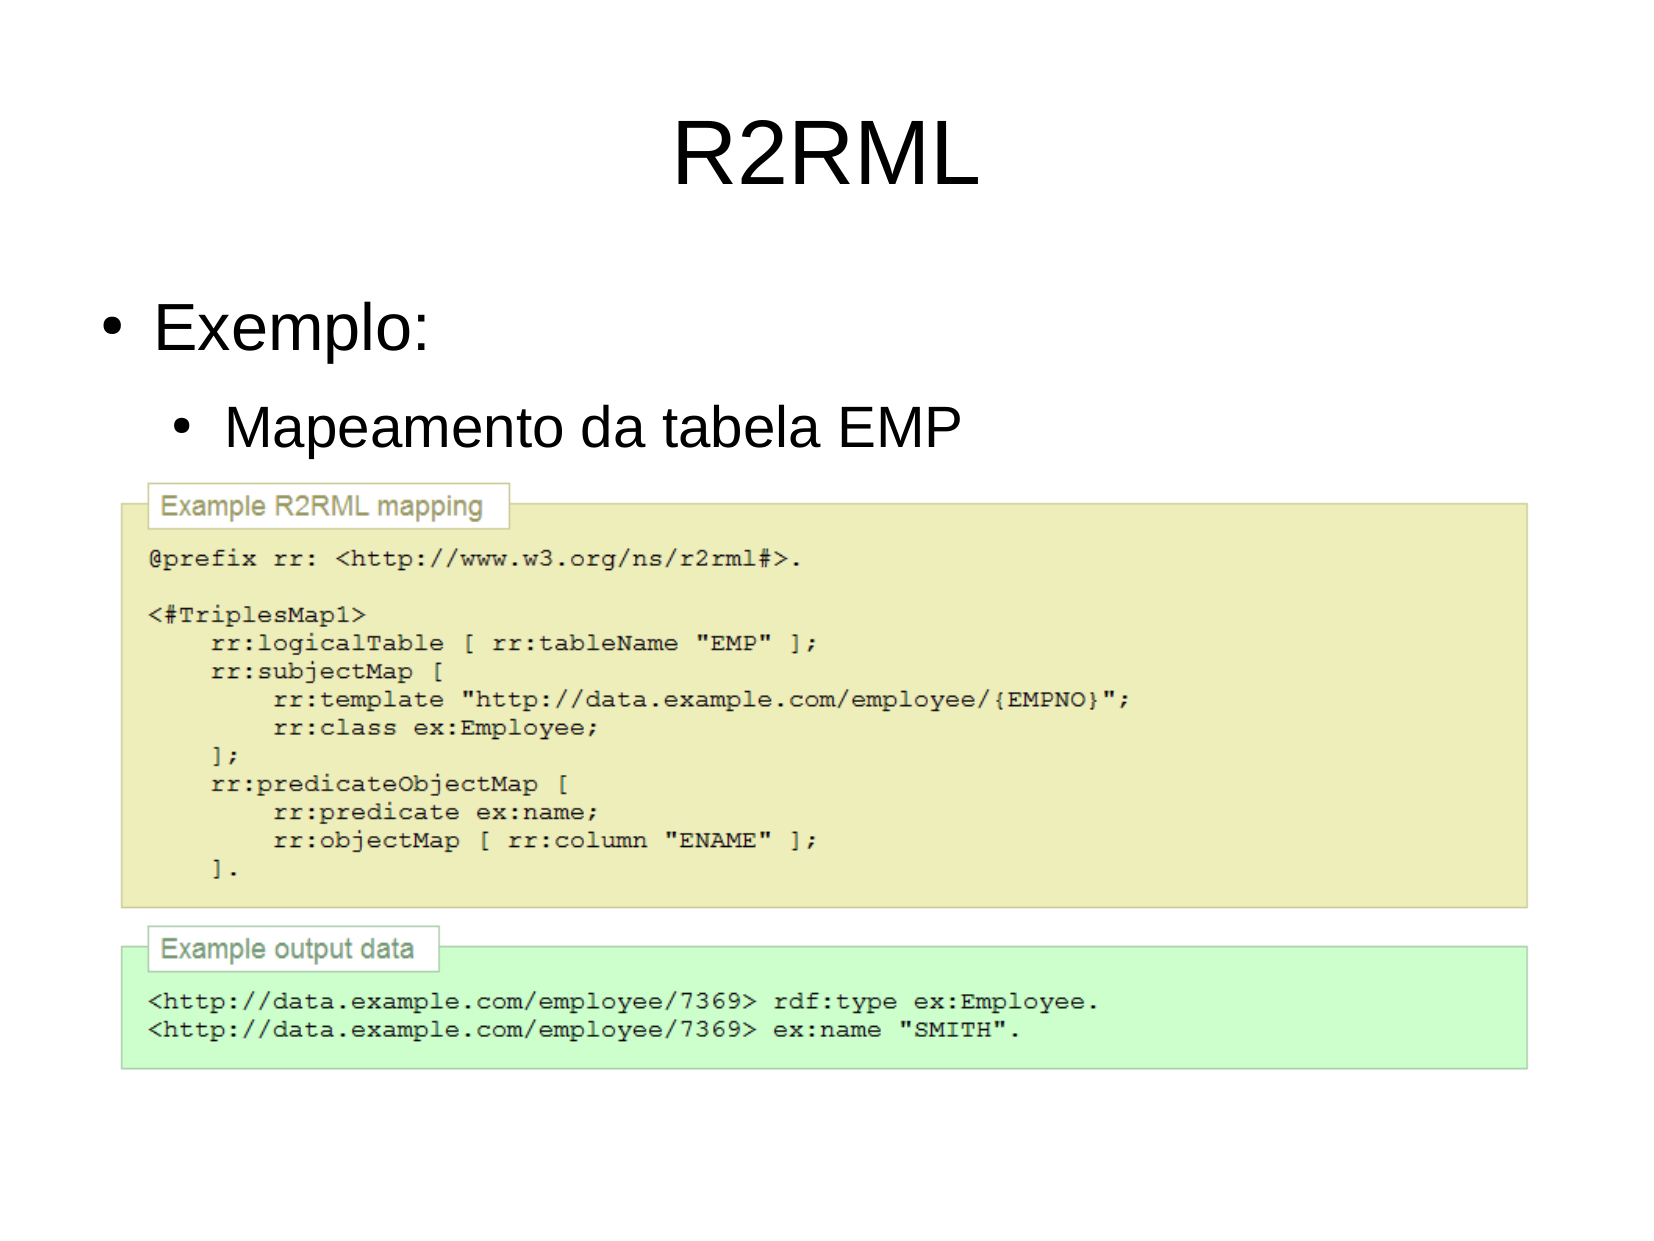

# R2RML
Exemplo:
Mapeamento da tabela EMP